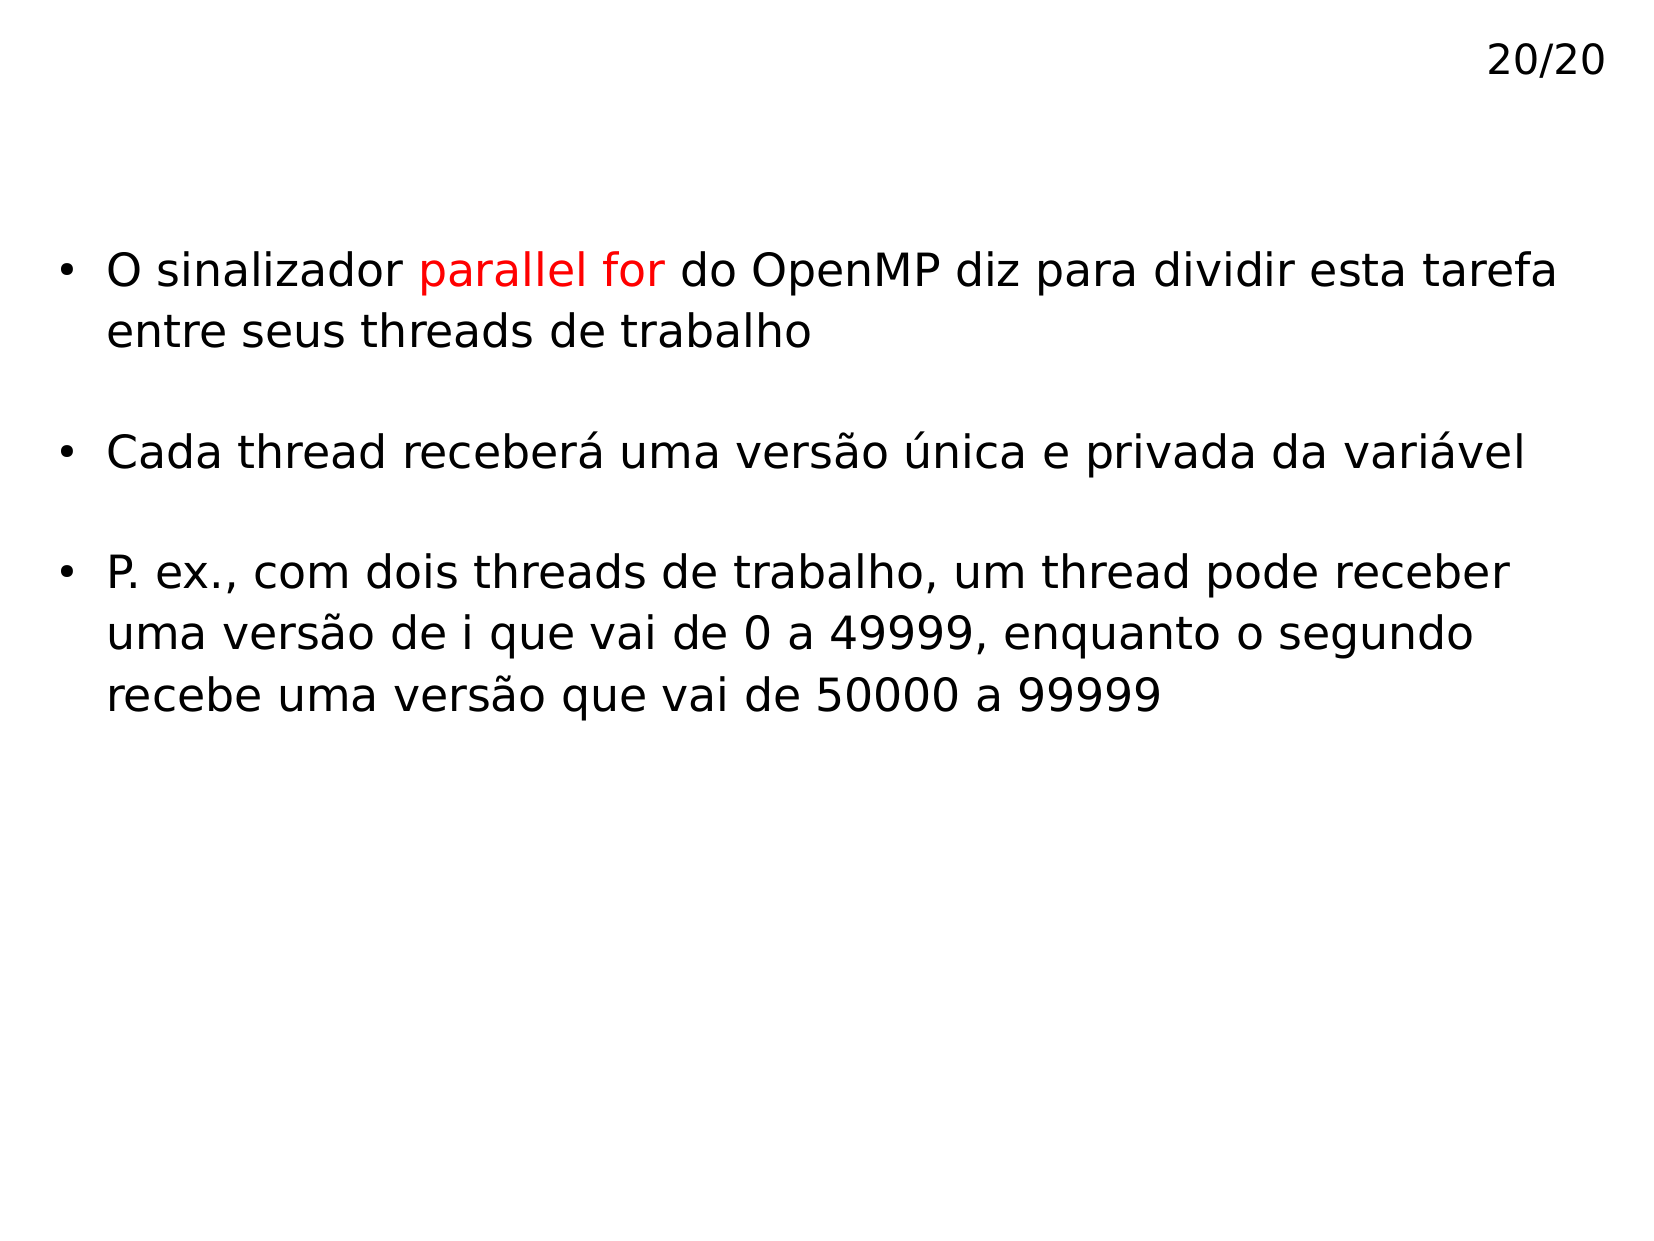

#
20
O sinalizador parallel for do OpenMP diz para dividir esta tarefa entre seus threads de trabalho
Cada thread receberá uma versão única e privada da variável
P. ex., com dois threads de trabalho, um thread pode receber uma versão de i que vai de 0 a 49999, enquanto o segundo recebe uma versão que vai de 50000 a 99999